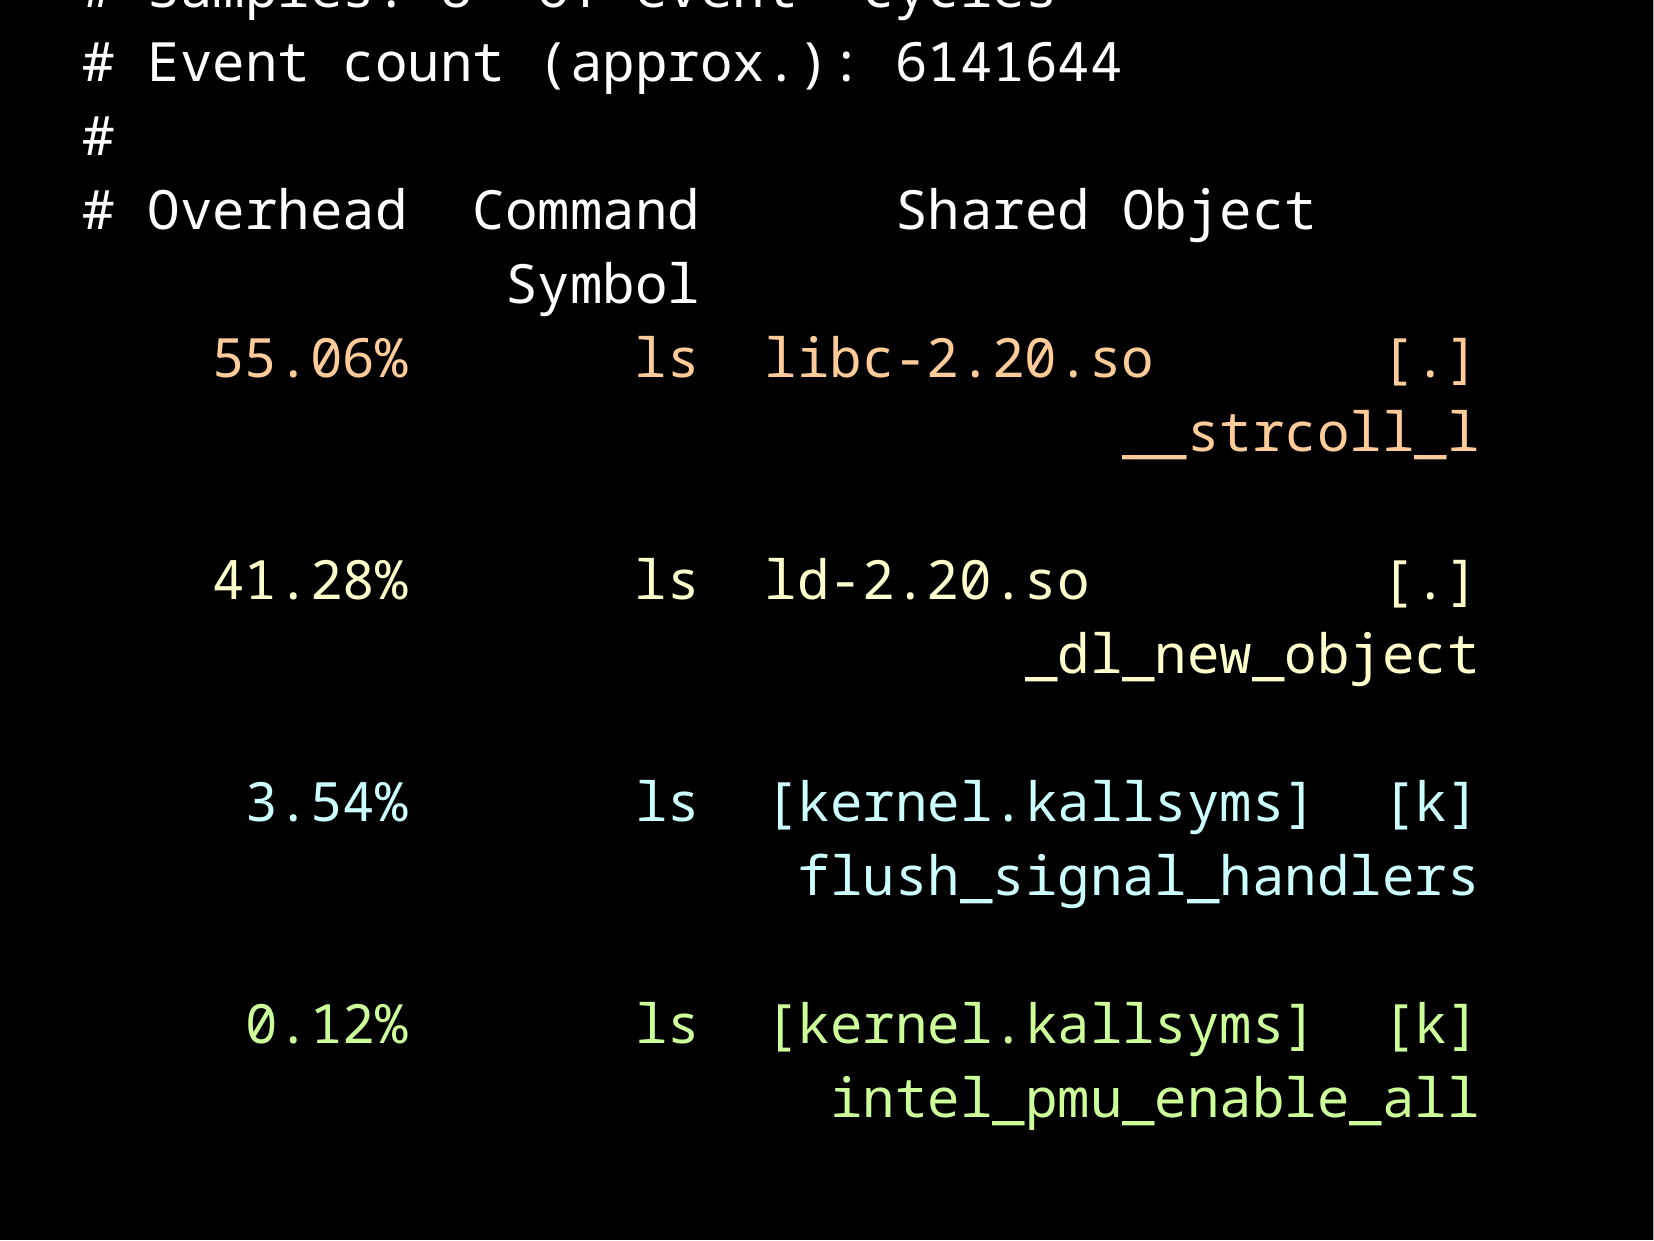

# # Samples: 8 of event 'cycles'
# Event count (approx.): 6141644
#
# Overhead Command Shared Object Symbol
 55.06% ls libc-2.20.so [.] 	 __strcoll_l
 41.28% ls ld-2.20.so [.] _dl_new_object
 3.54% ls [kernel.kallsyms] [k] flush_signal_handlers
 0.12% ls [kernel.kallsyms] [k] intel_pmu_enable_all